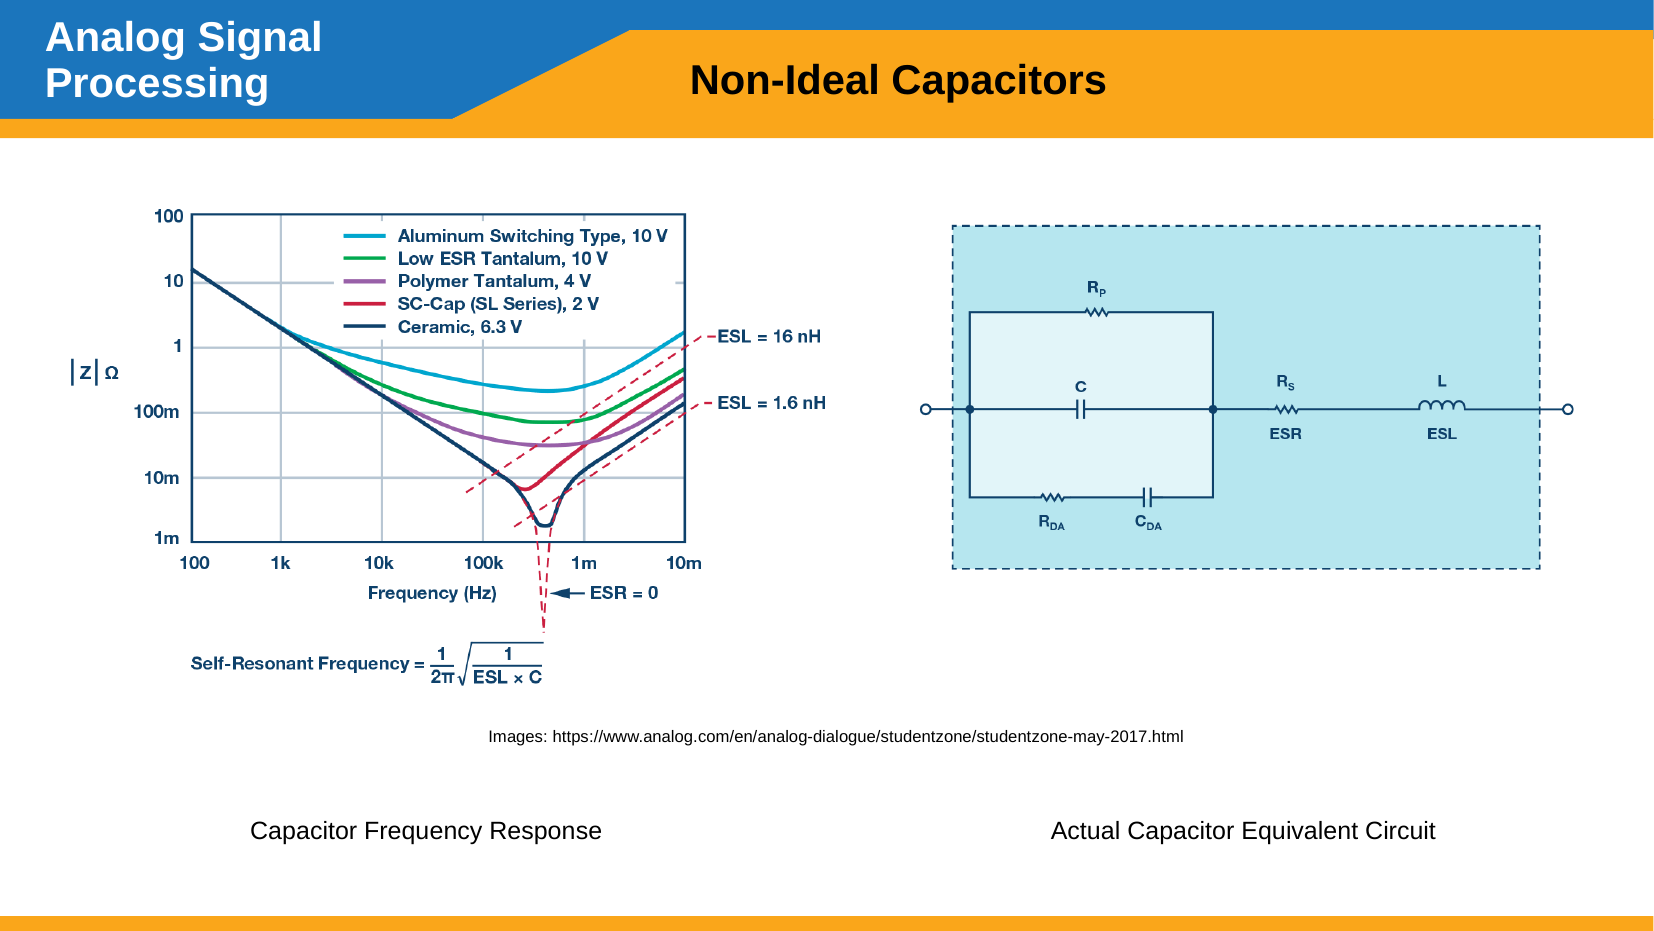

Analog Signal Processing
Non-Ideal Capacitors
Images: https://www.analog.com/en/analog-dialogue/studentzone/studentzone-may-2017.html
Capacitor Frequency Response
Actual Capacitor Equivalent Circuit